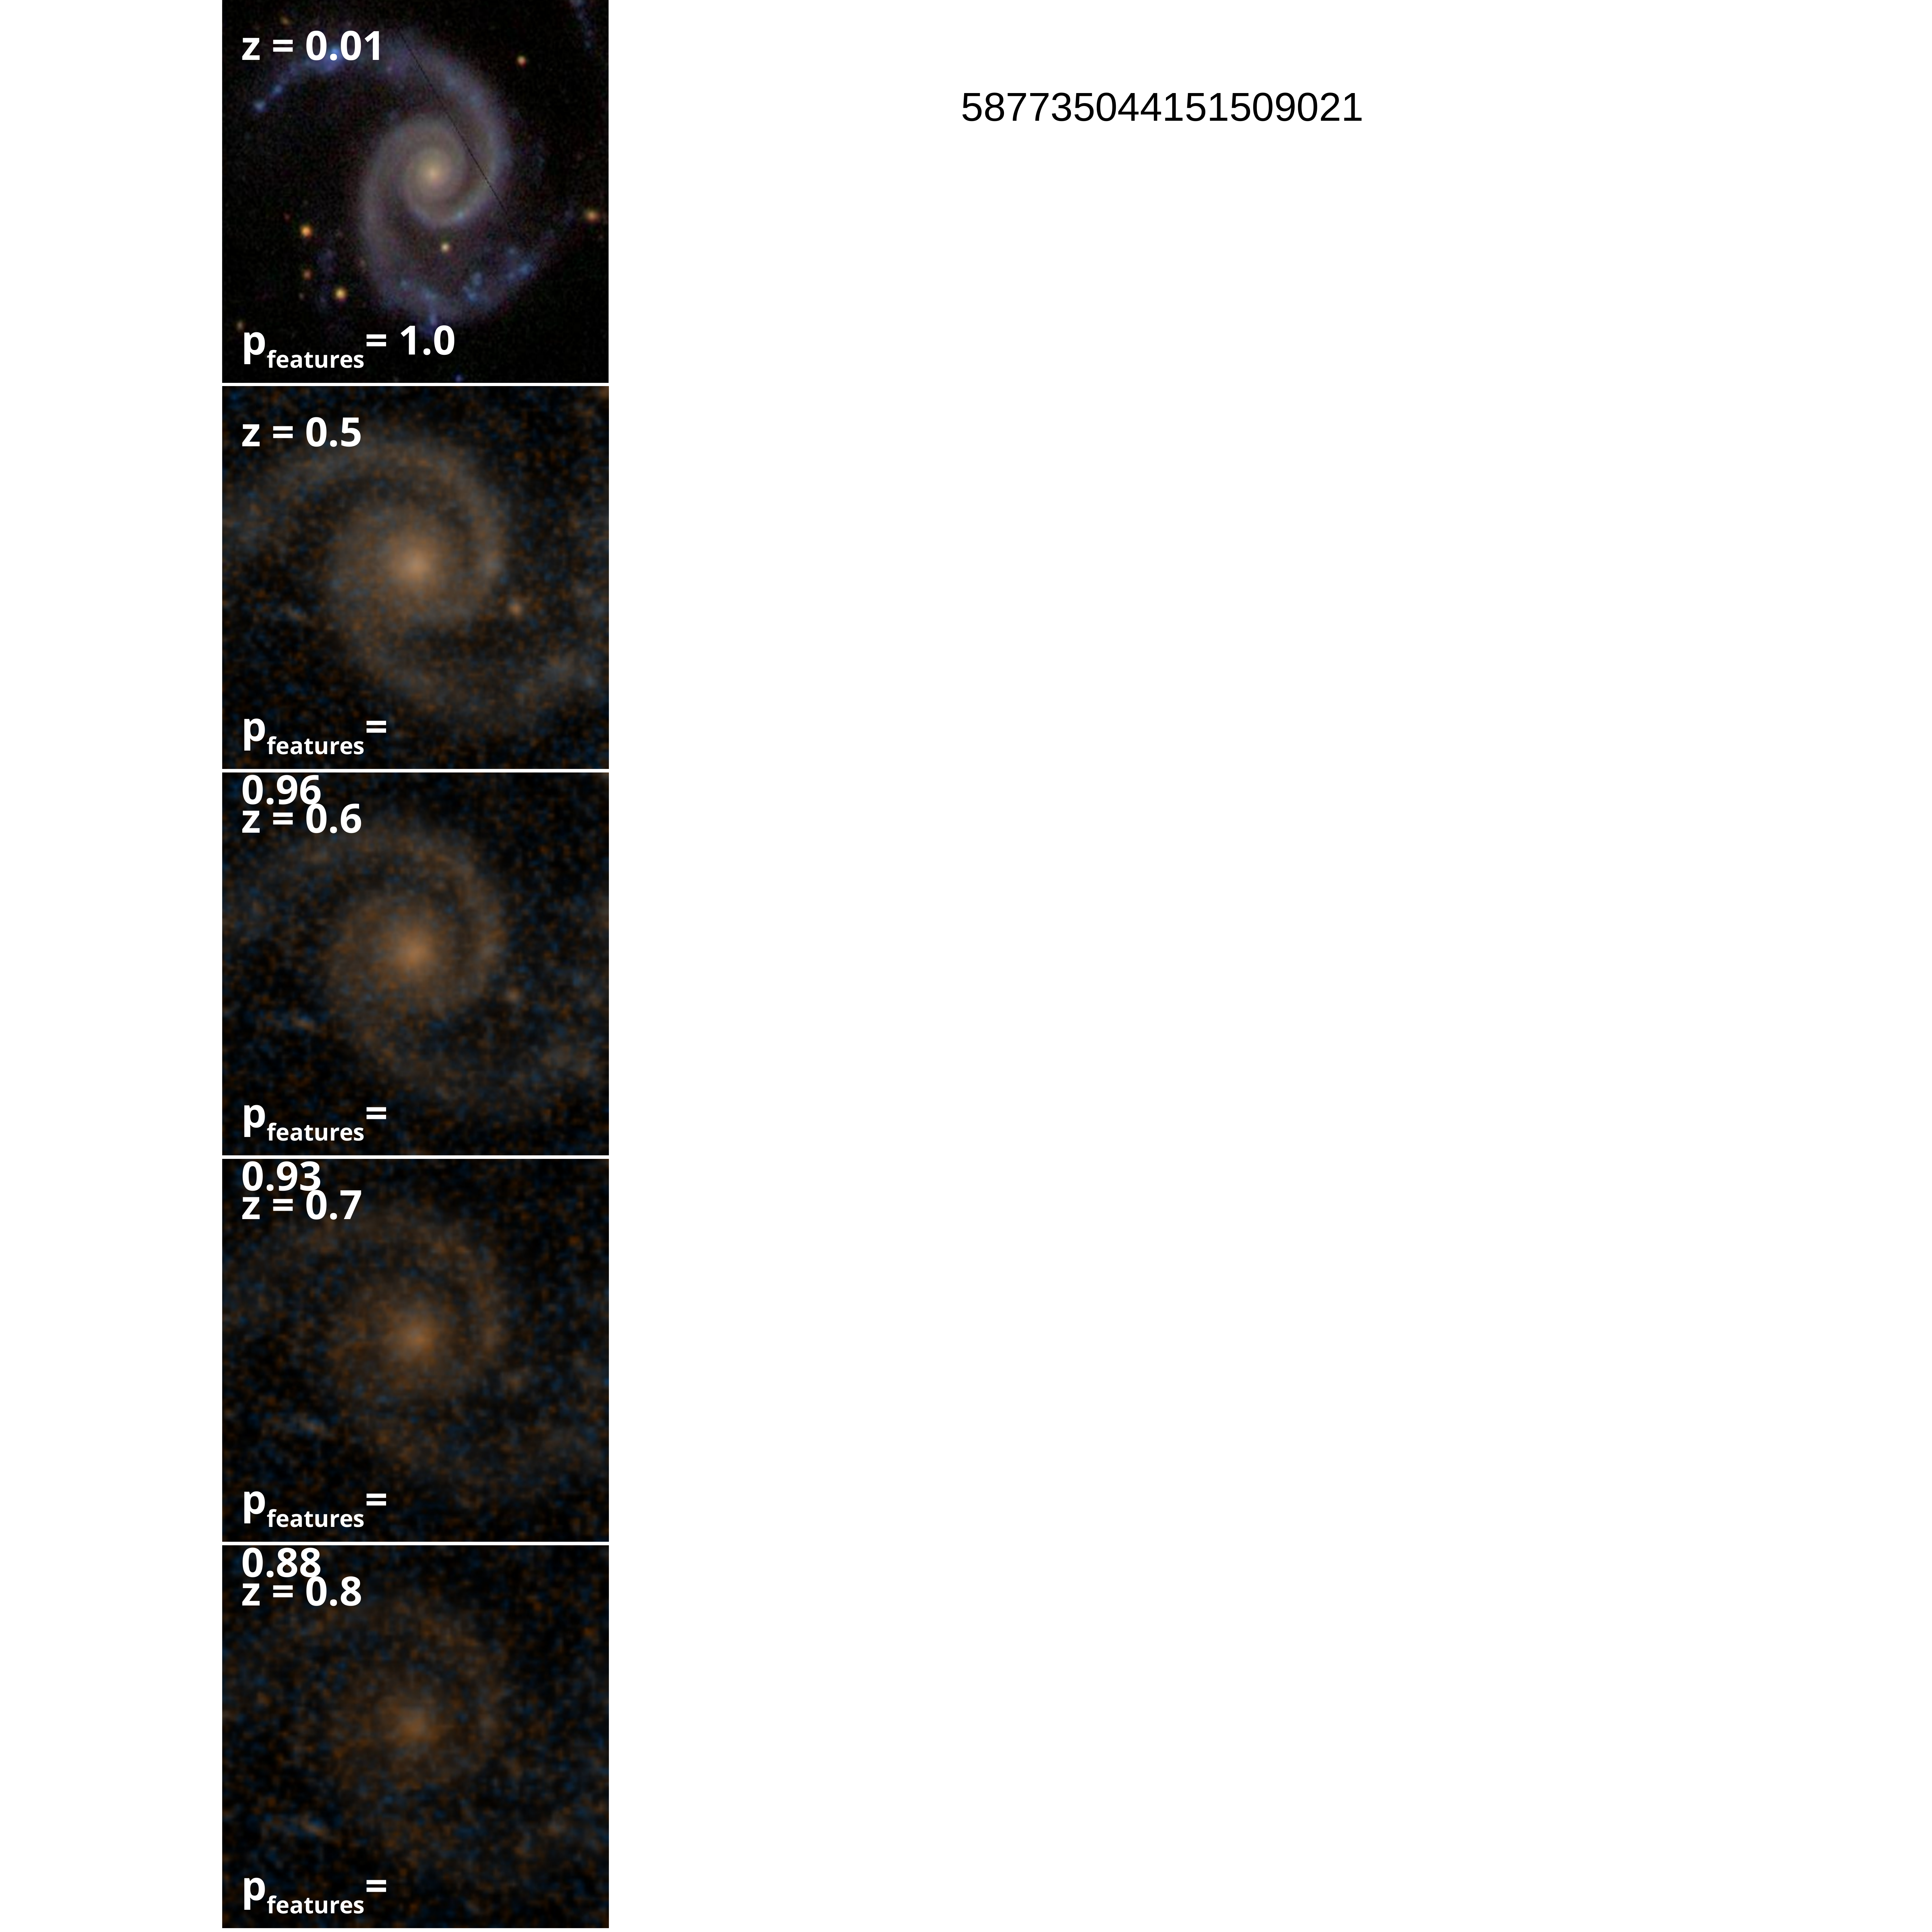

z = 0.01
587735044151509021
pfeatures= 1.0
z = 0.5
pfeatures= 0.96
z = 0.6
pfeatures= 0.93
z = 0.7
pfeatures= 0.88
z = 0.8
pfeatures= 0.75